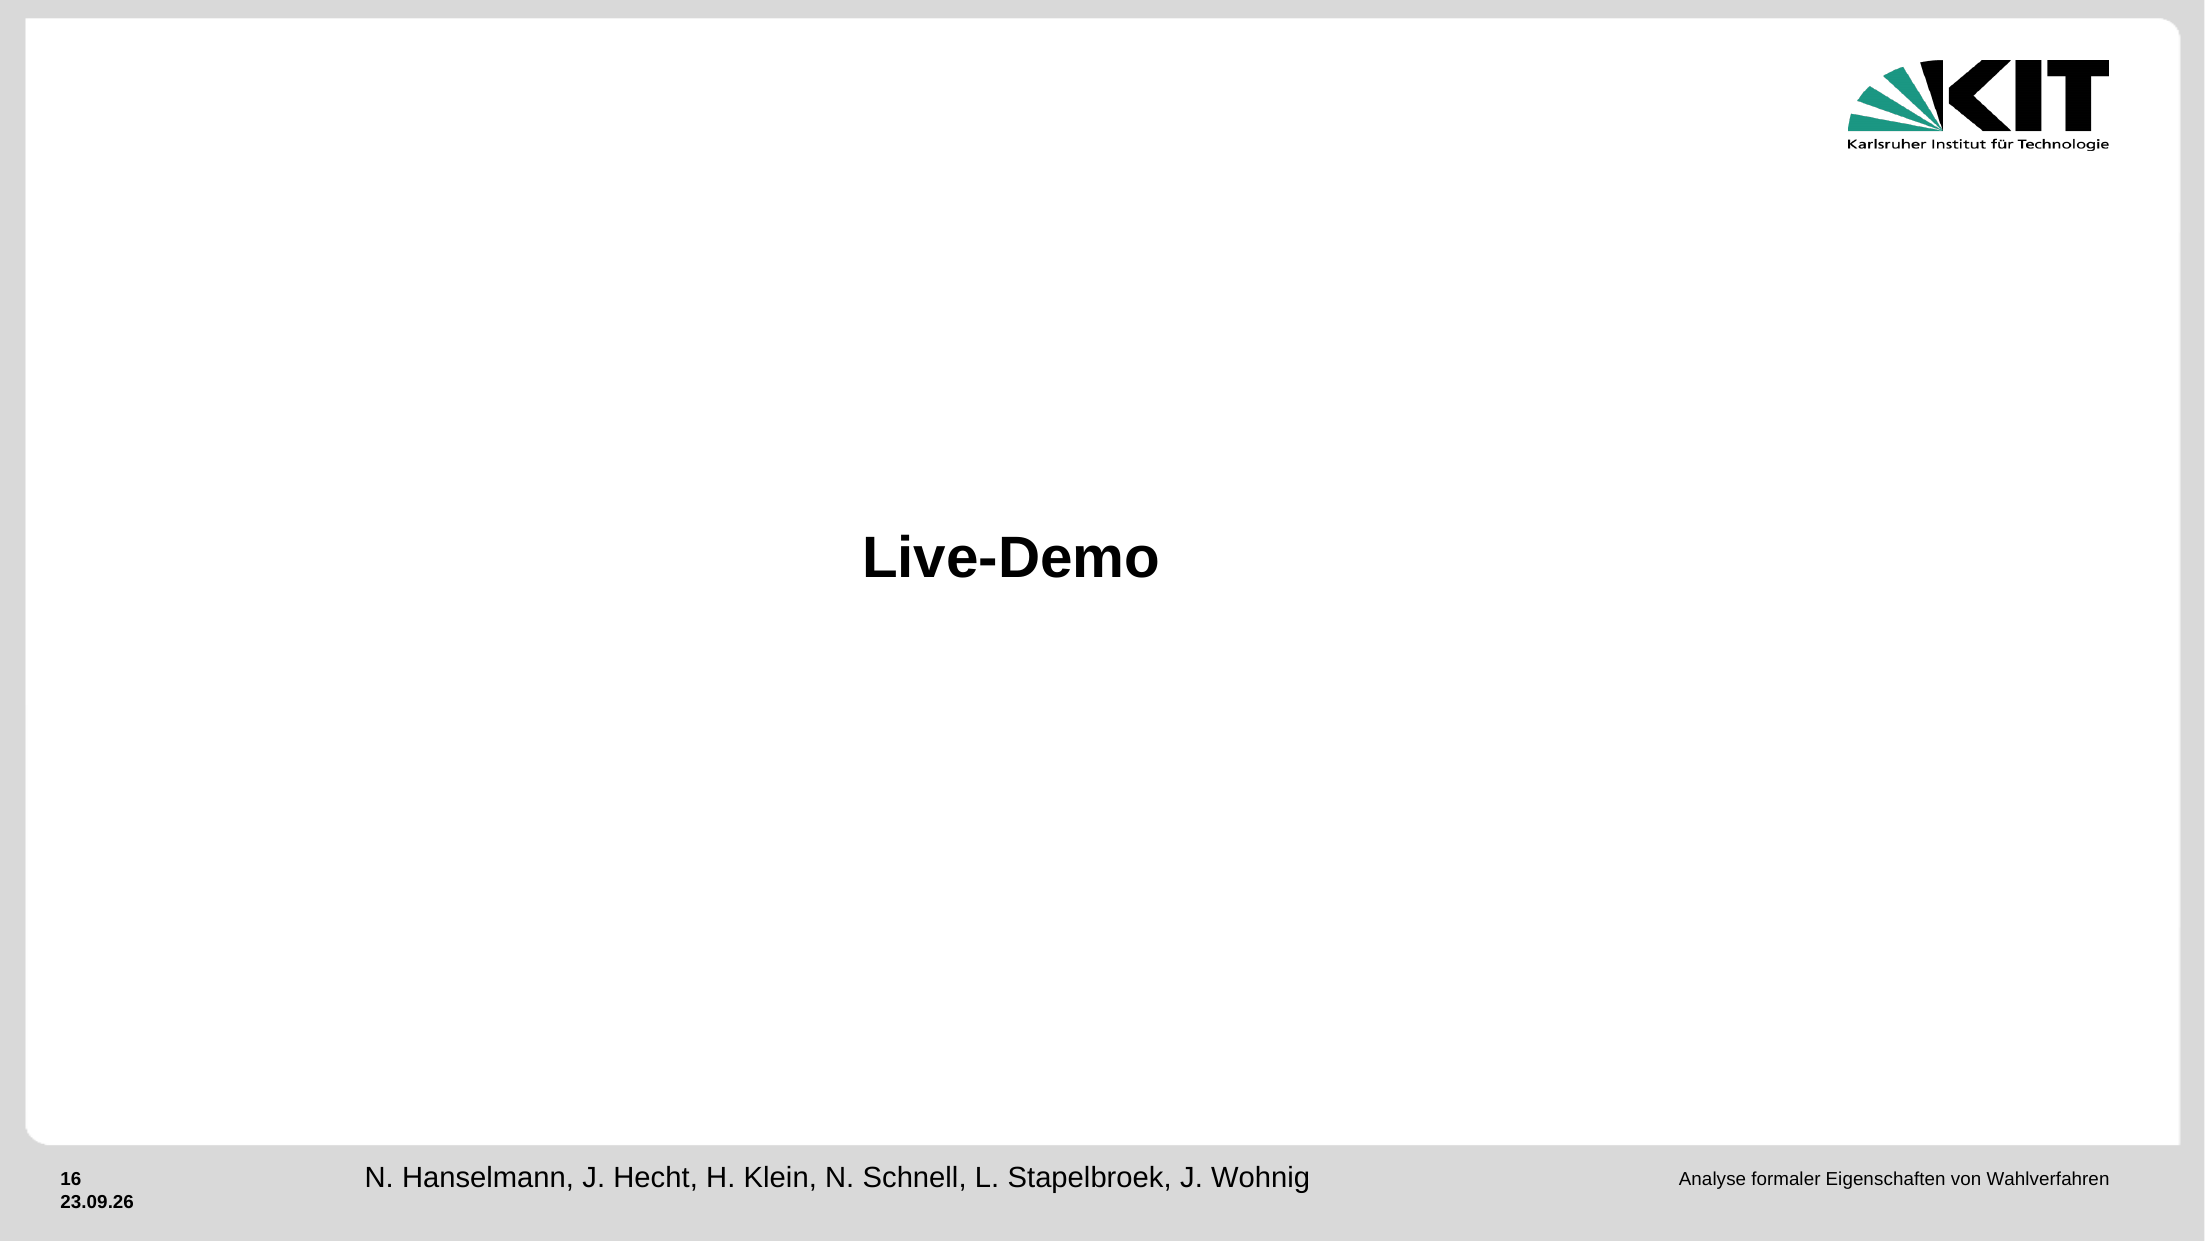

# Live-Demo
Prof. Max Mustermann – Präsentationstitel